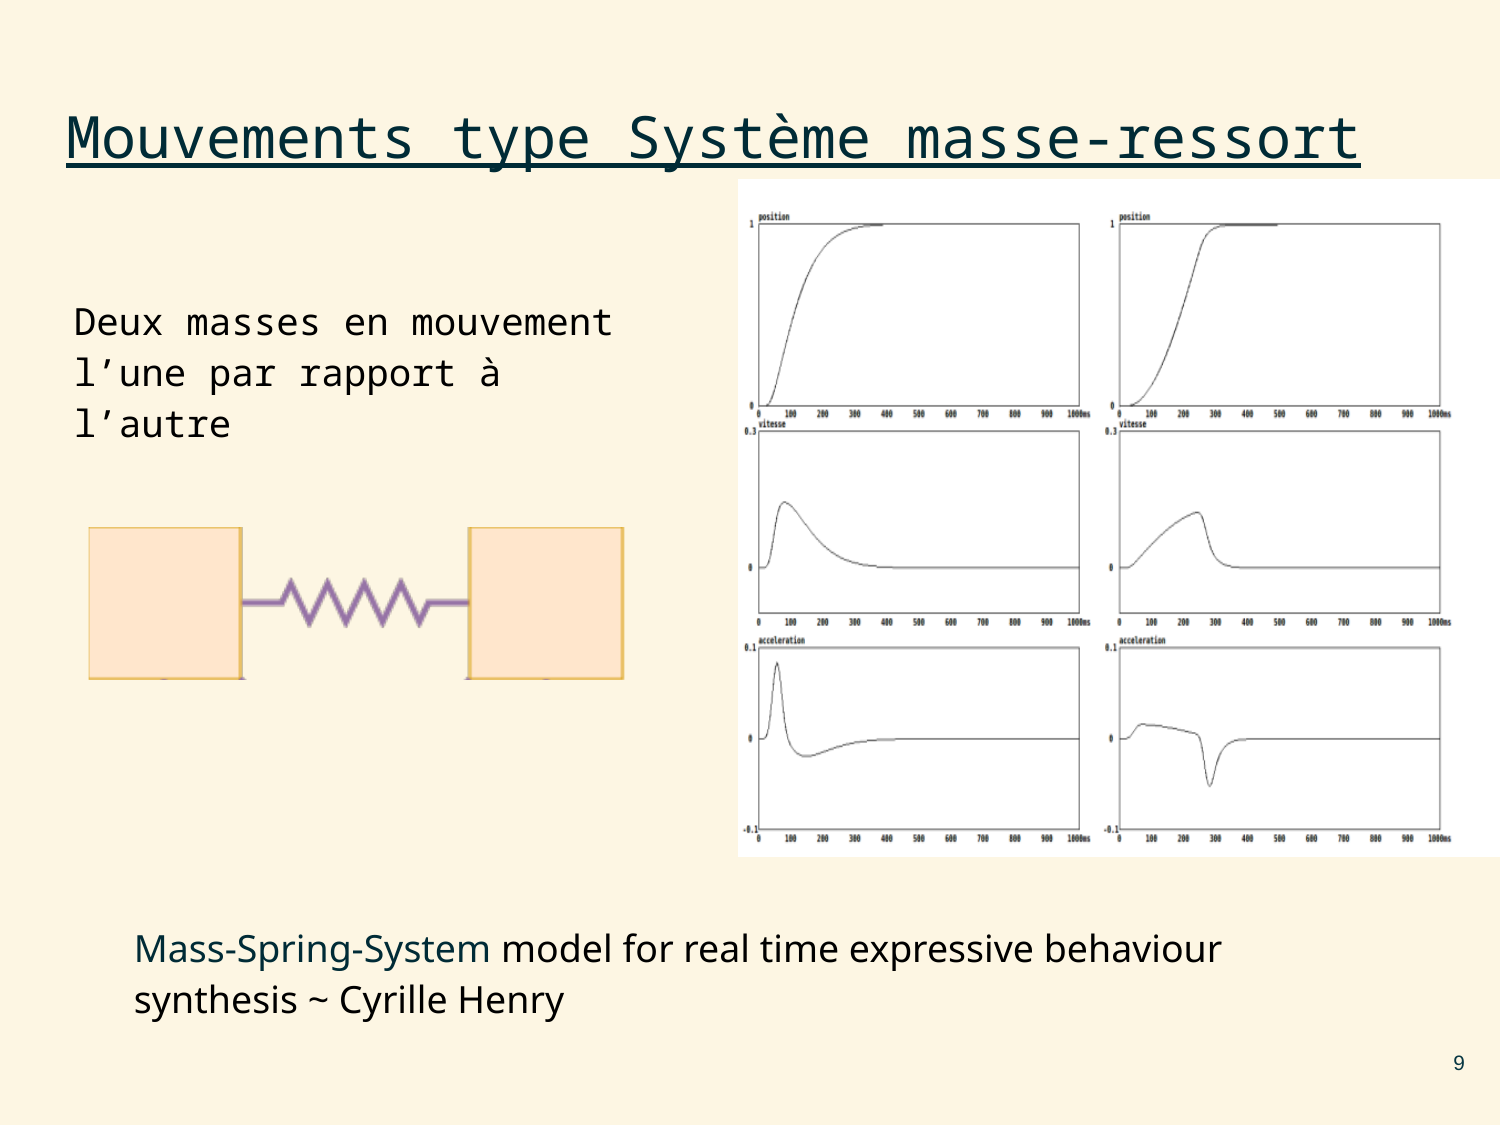

# Mouvements type Système masse-ressort
Deux masses en mouvement l’une par rapport à l’autre
Mass-Spring-System model for real time expressive behaviour synthesis ~ Cyrille Henry
9